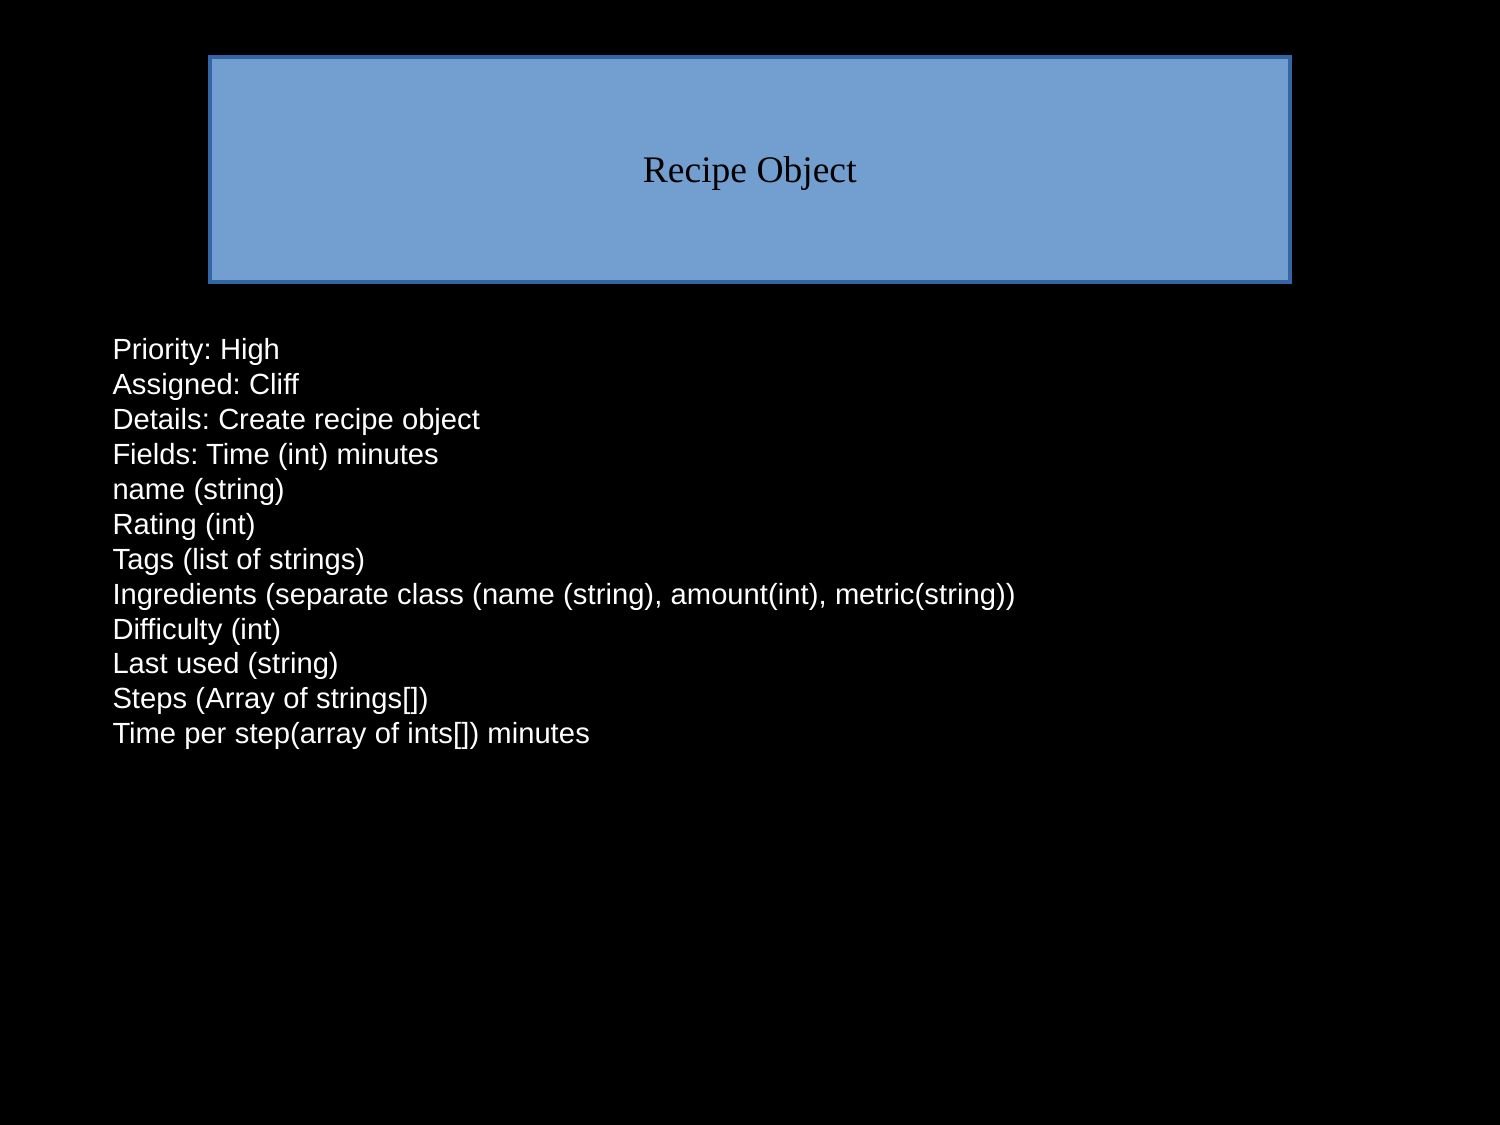

Recipe Object
# Priority: High Assigned: Cliff Details: Create recipe object Fields: Time (int) minutes name (string) Rating (int) Tags (list of strings) Ingredients (separate class (name (string), amount(int), metric(string)) Difficulty (int) Last used (string) Steps (Array of strings[]) Time per step(array of ints[]) minutes